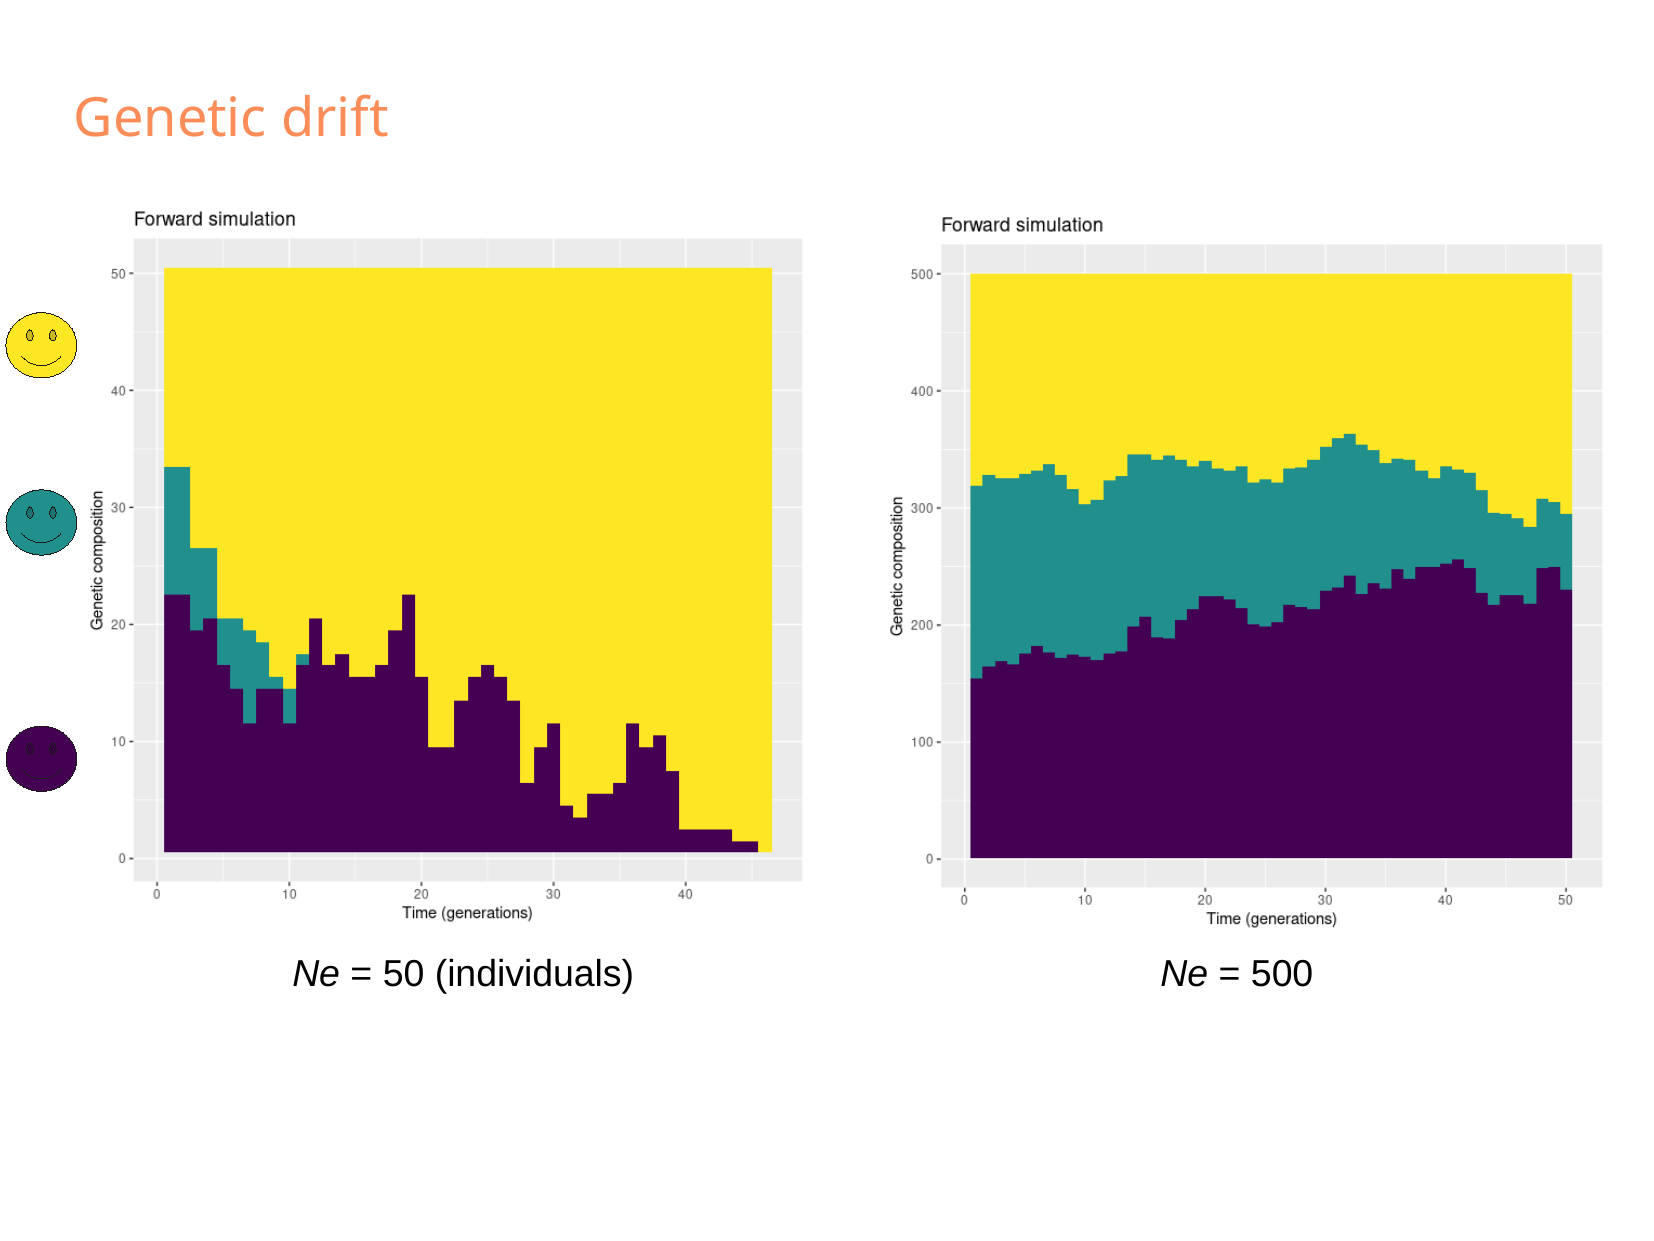

Genetic drift
Ne = 50 (individuals)
Ne = 500